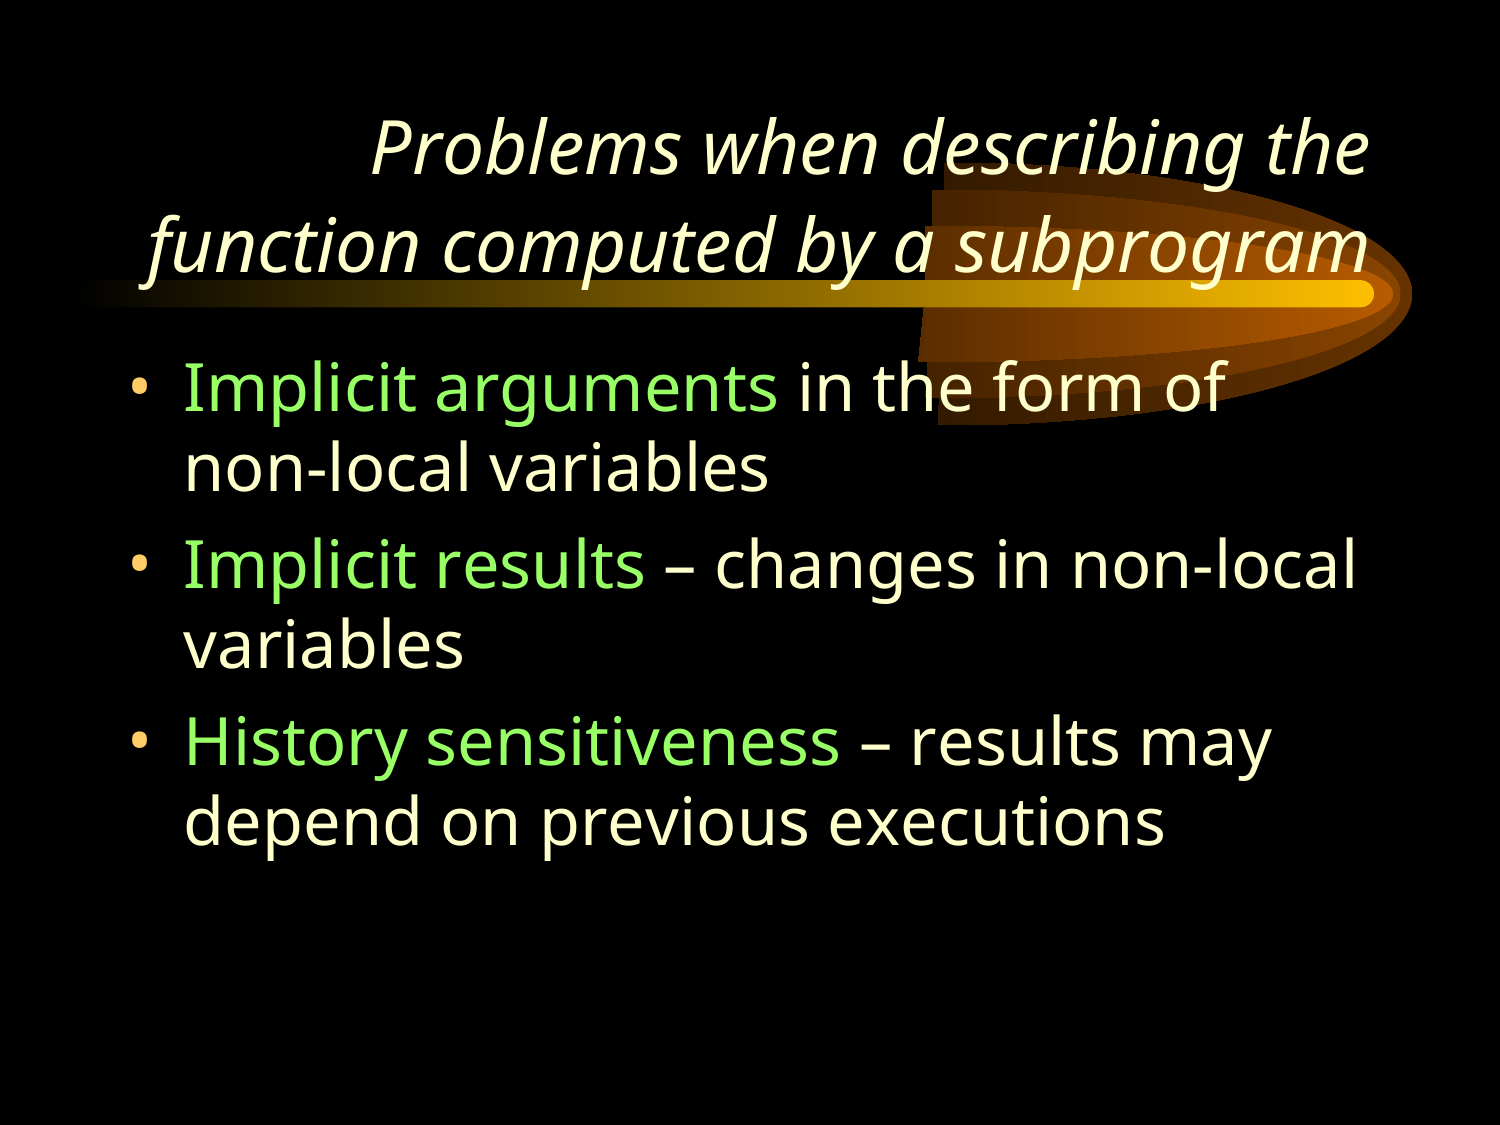

# Problems when describing the function computed by a subprogram
Implicit arguments in the form of non-local variables
Implicit results – changes in non-local variables
History sensitiveness – results may depend on previous executions